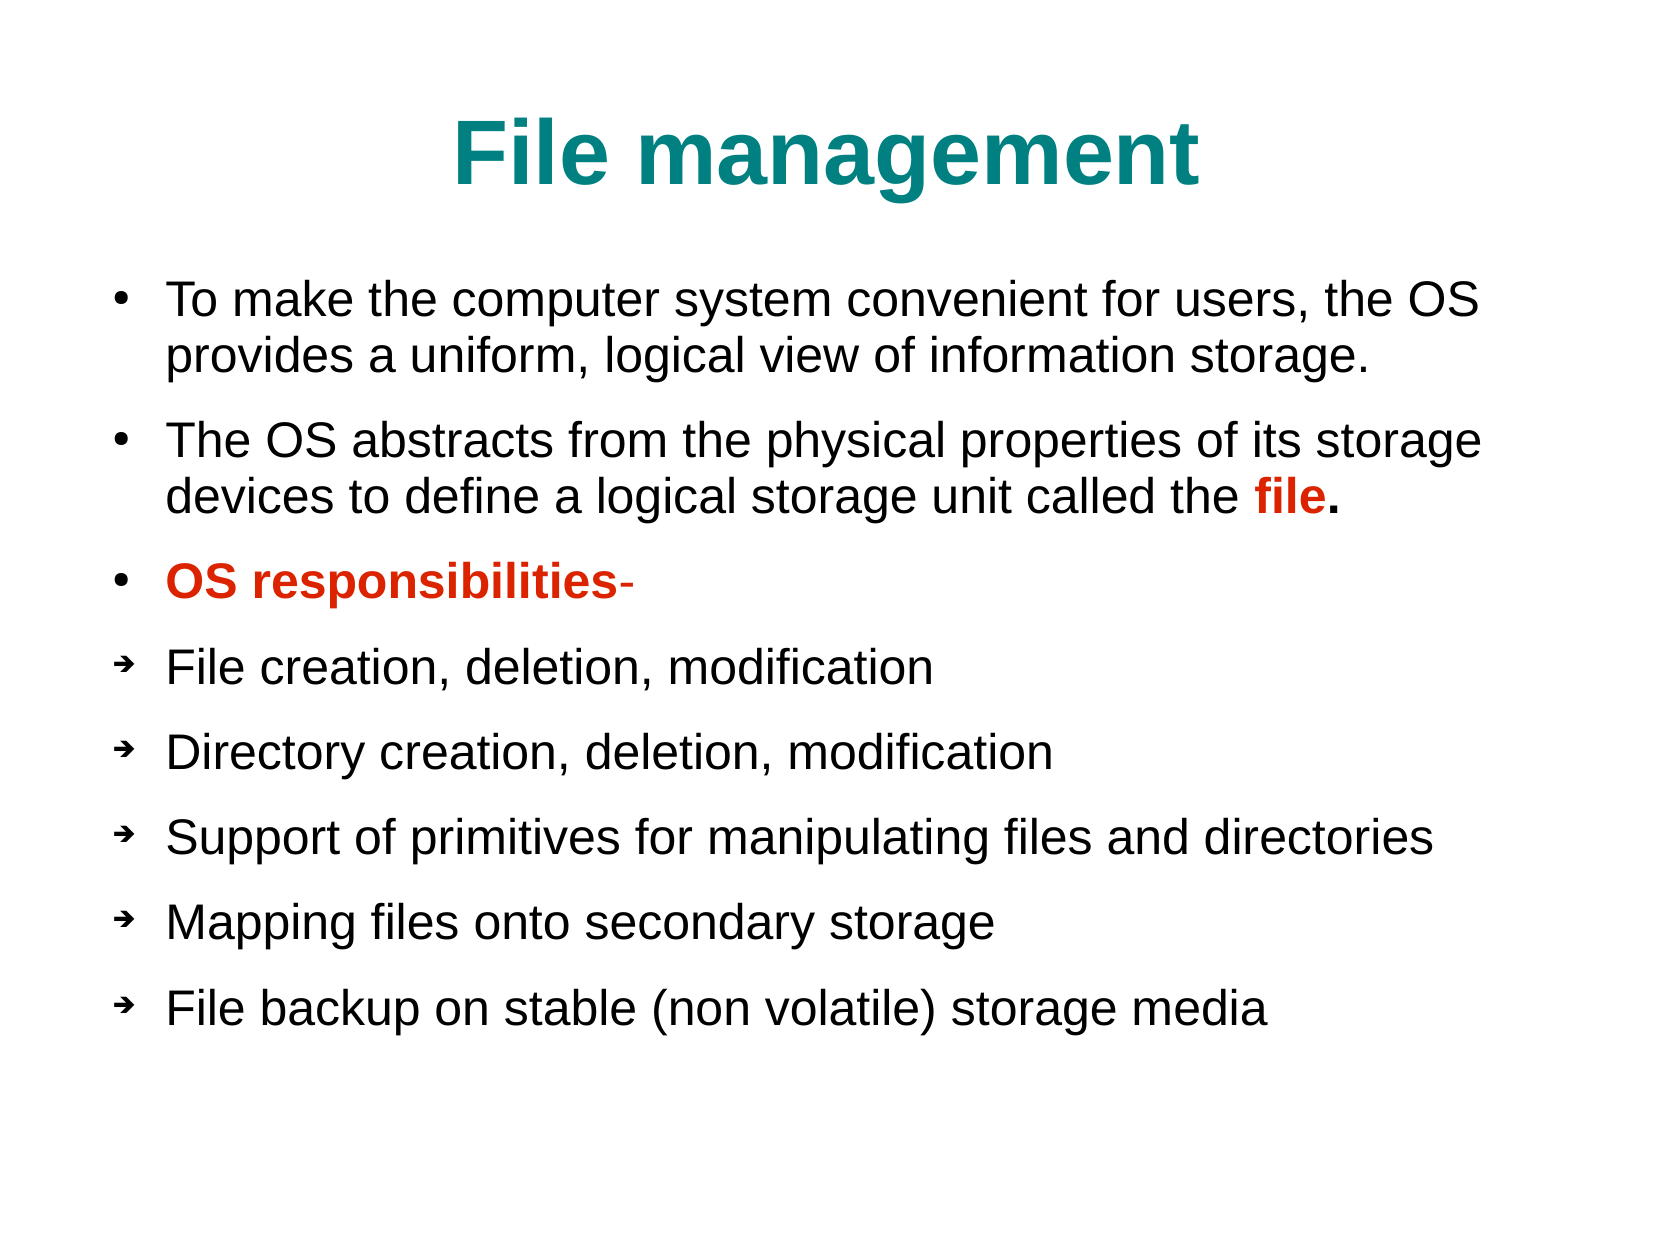

# File management
To make the computer system convenient for users, the OS provides a uniform, logical view of information storage.
The OS abstracts from the physical properties of its storage devices to define a logical storage unit called the file.
OS responsibilities-
File creation, deletion, modification
Directory creation, deletion, modification
Support of primitives for manipulating files and directories
Mapping files onto secondary storage
File backup on stable (non volatile) storage media